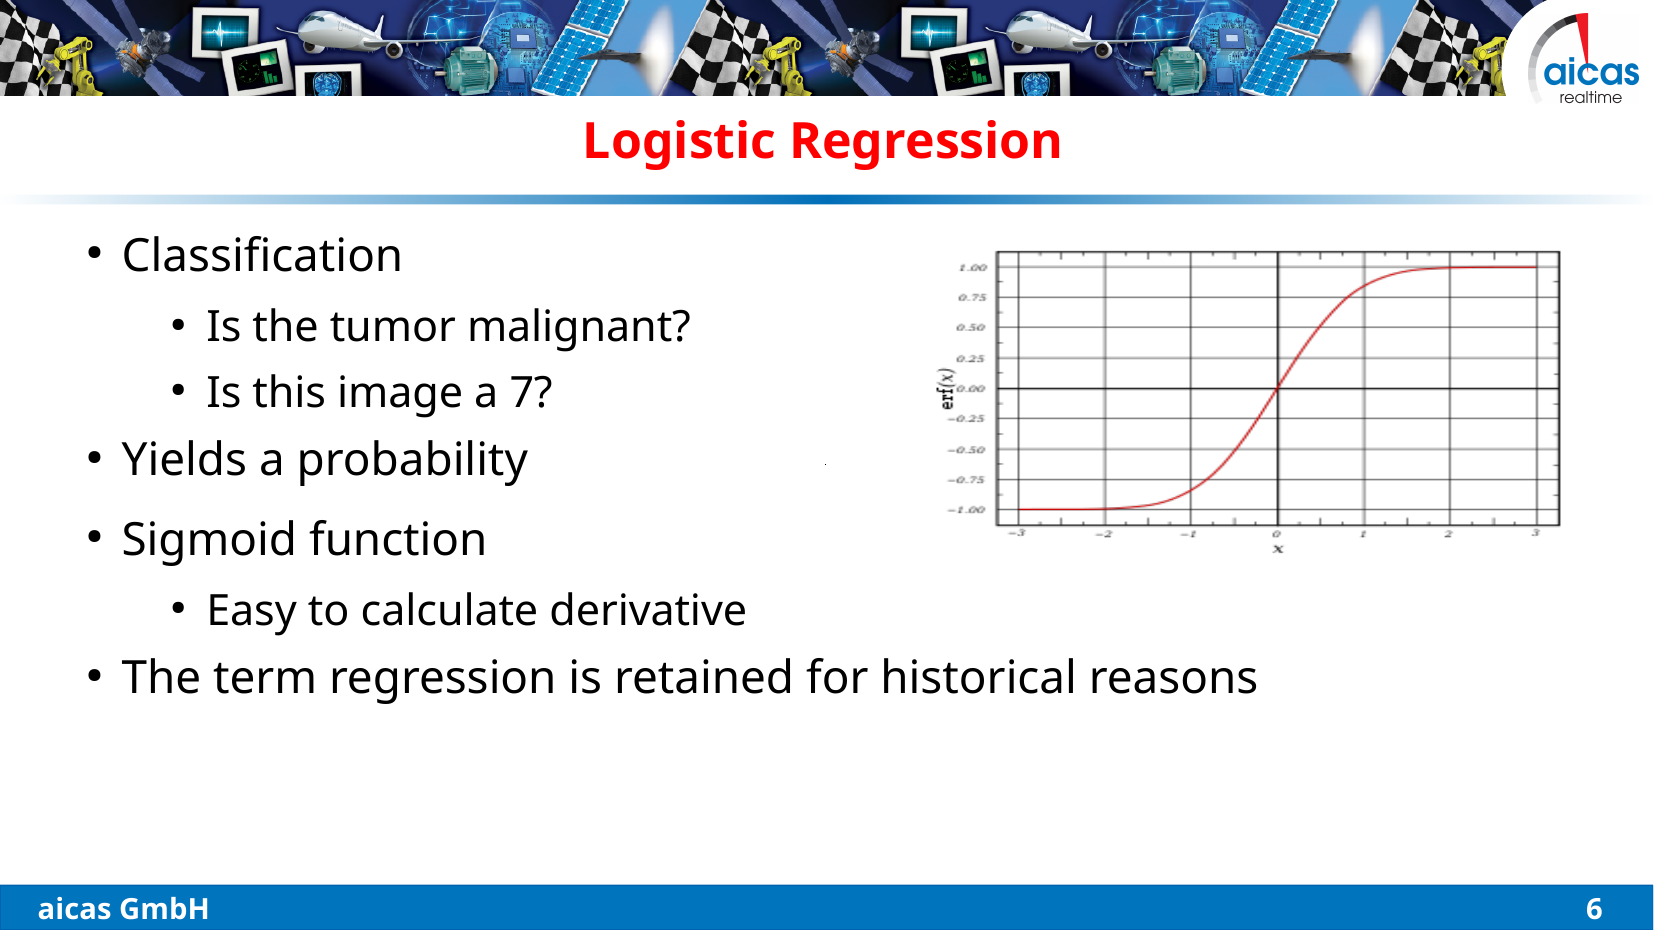

# Logistic Regression
Classification
Is the tumor malignant?
Is this image a 7?
Yields a probability
Sigmoid function
Easy to calculate derivative
The term regression is retained for historical reasons